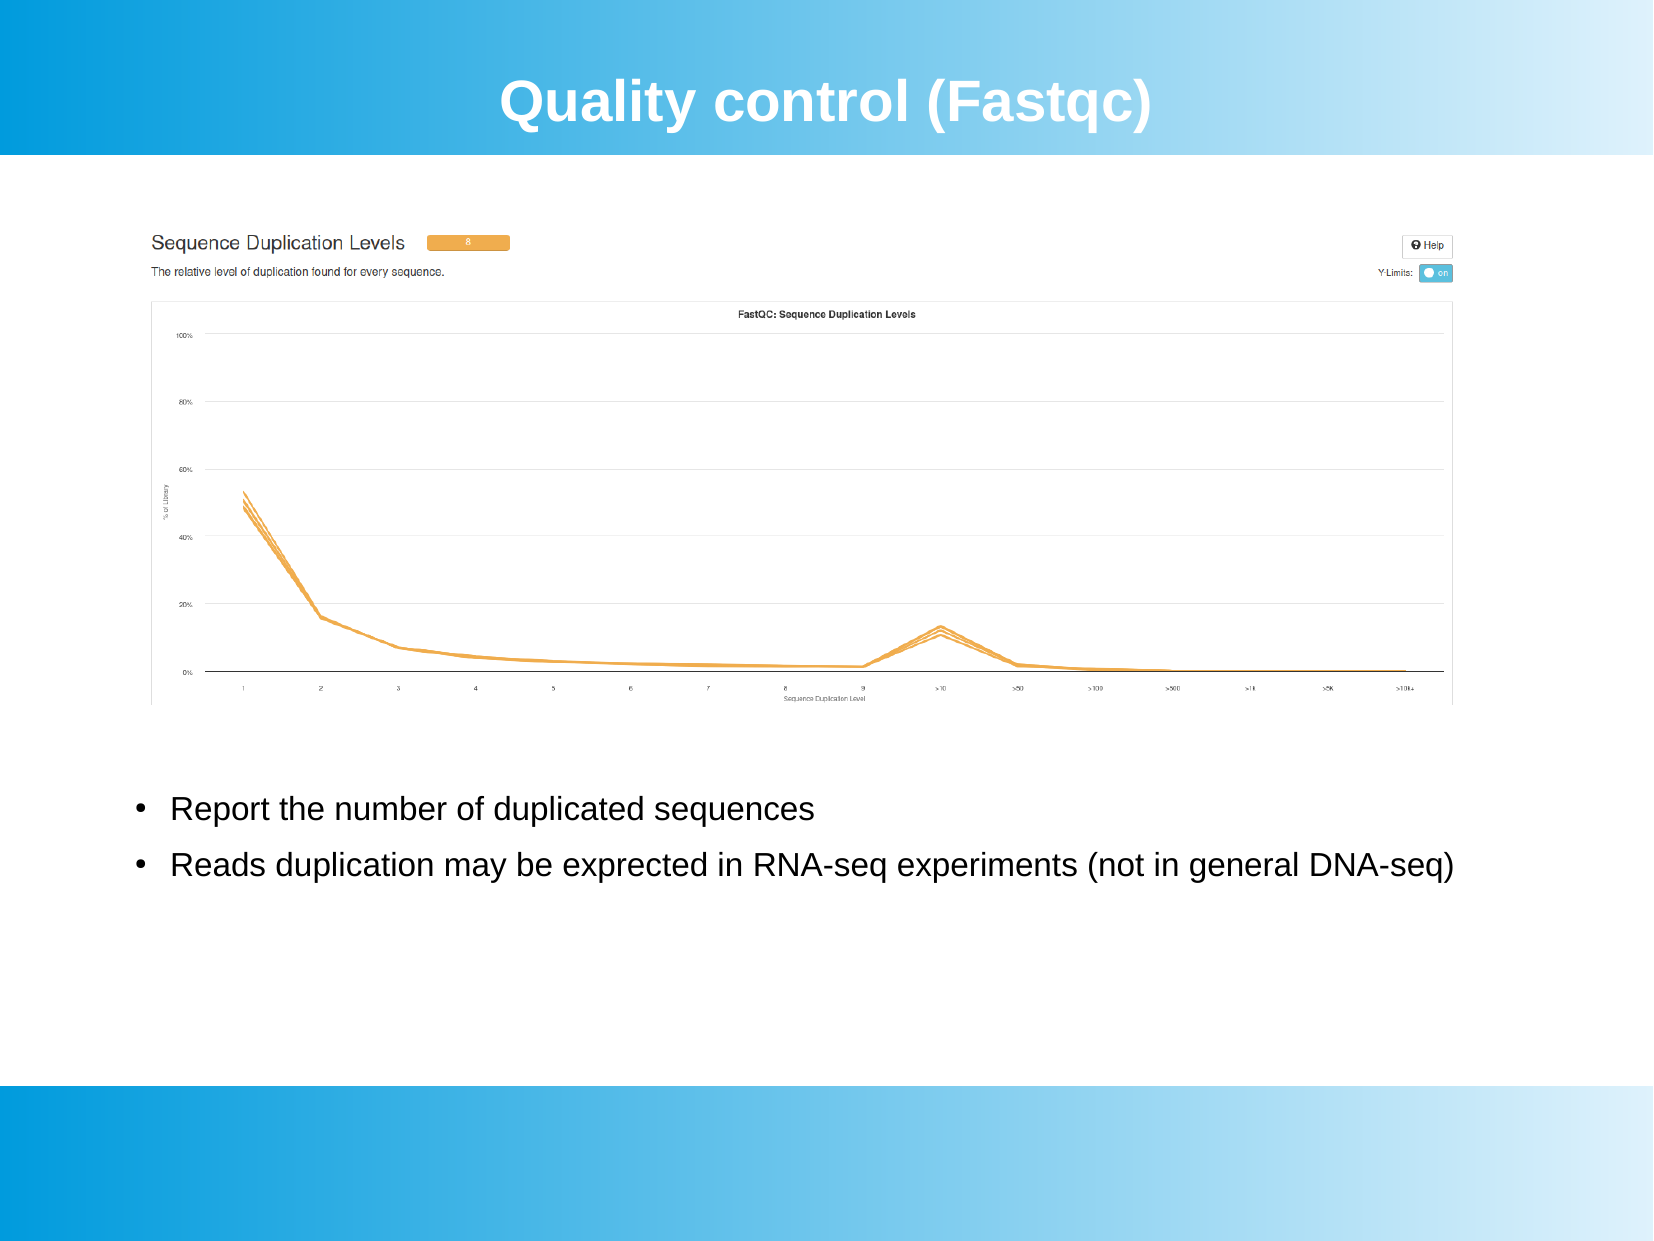

# Quality control (Fastqc)
Report the number of duplicated sequences
Reads duplication may be exprected in RNA-seq experiments (not in general DNA-seq)